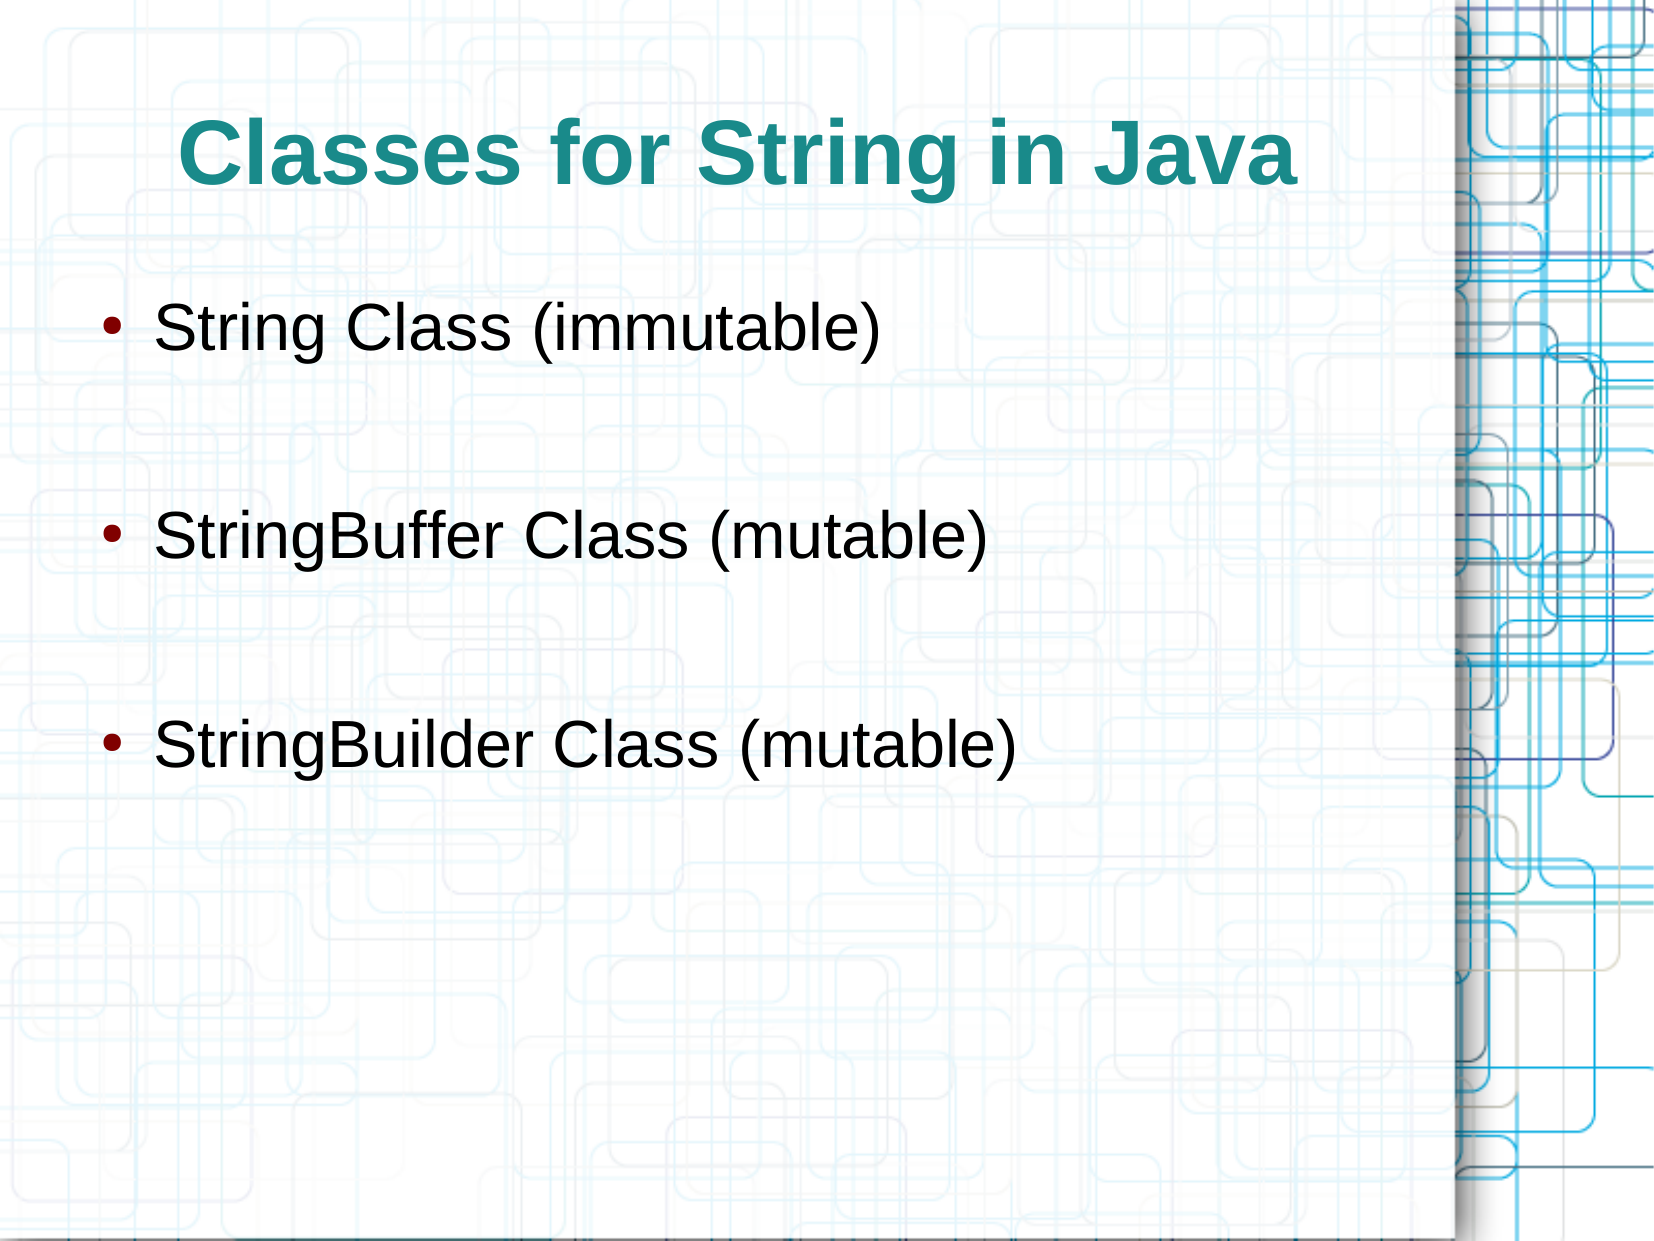

# Classes for String in Java
String Class (immutable)
StringBuffer Class (mutable)
StringBuilder Class (mutable)